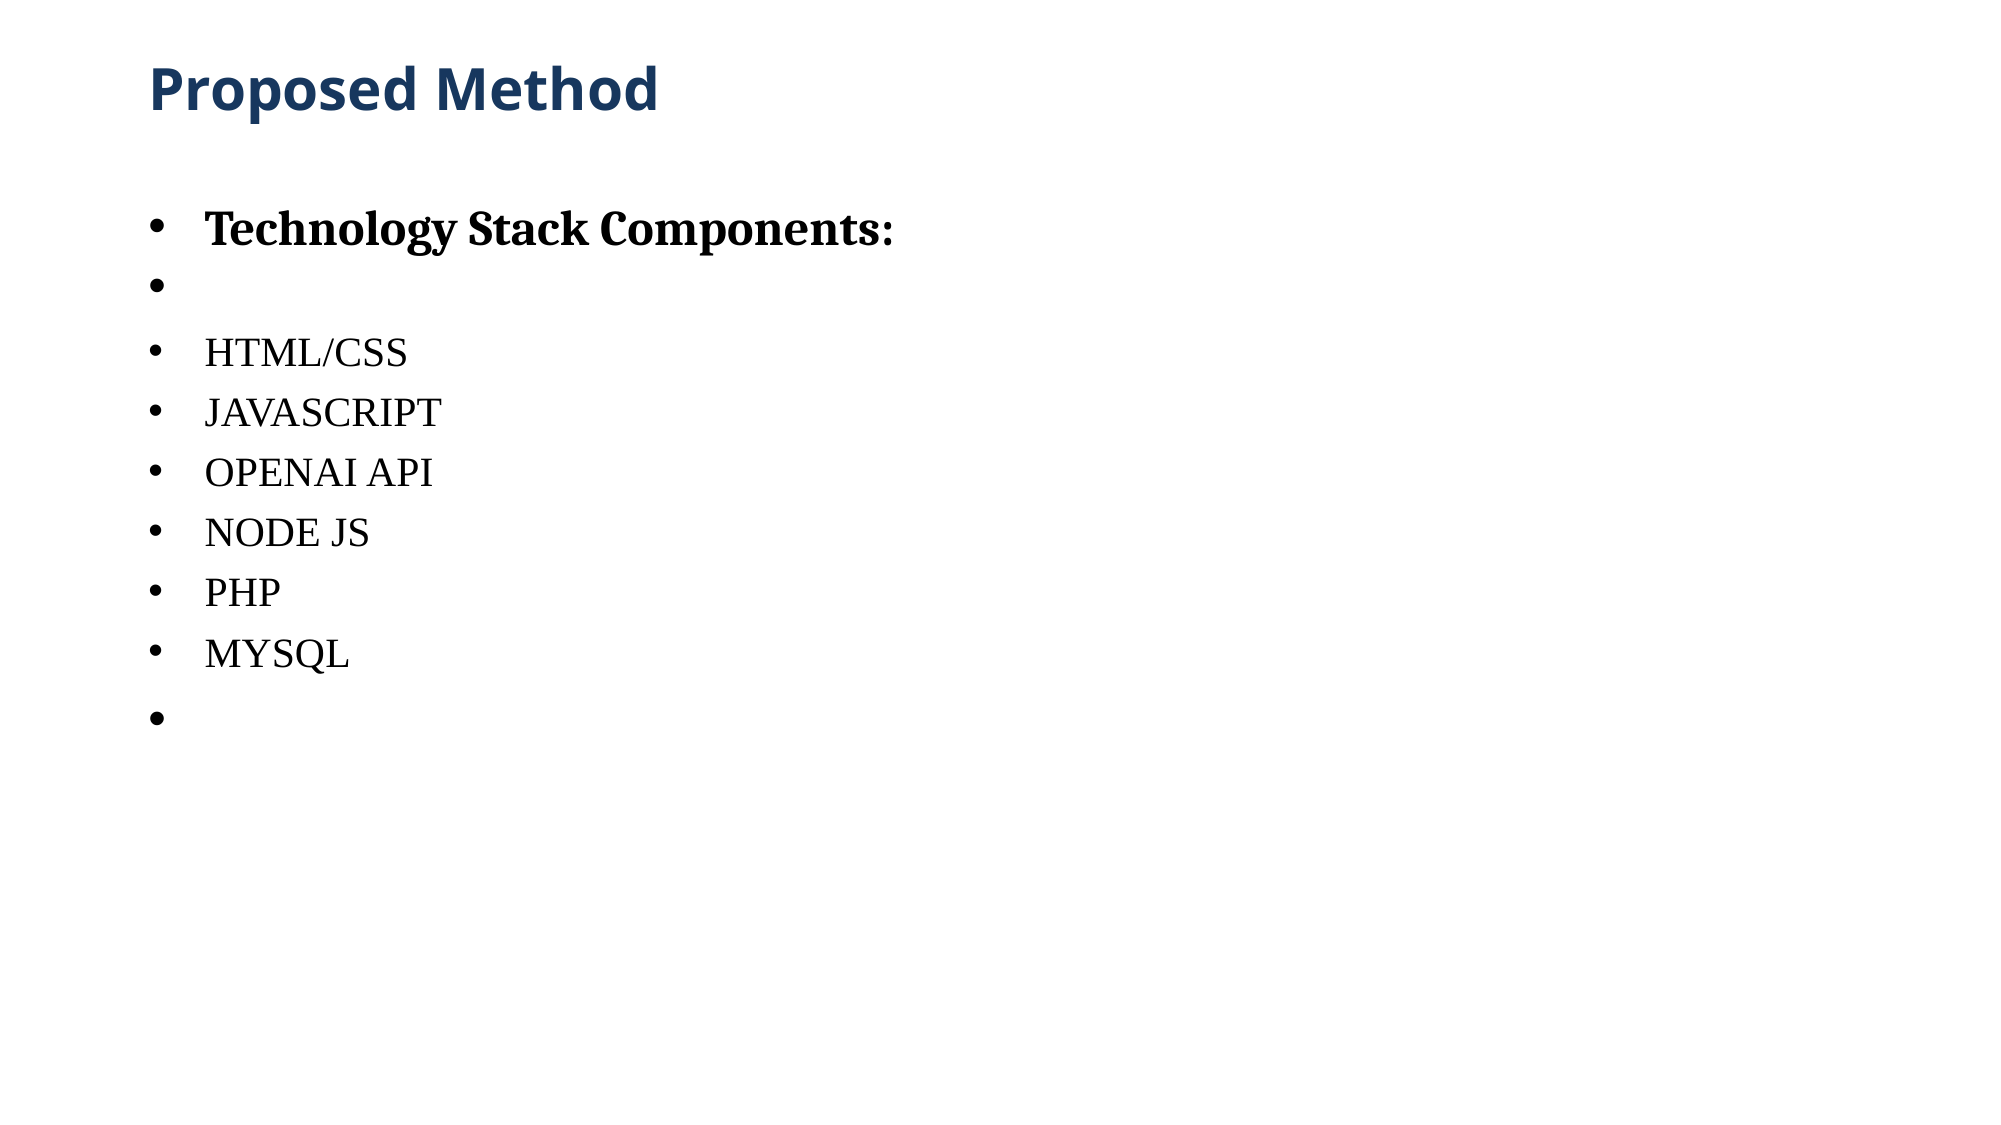

# Proposed Method
Technology Stack Components:
HTML/CSS
JAVASCRIPT
OPENAI API
NODE JS
PHP
MYSQL